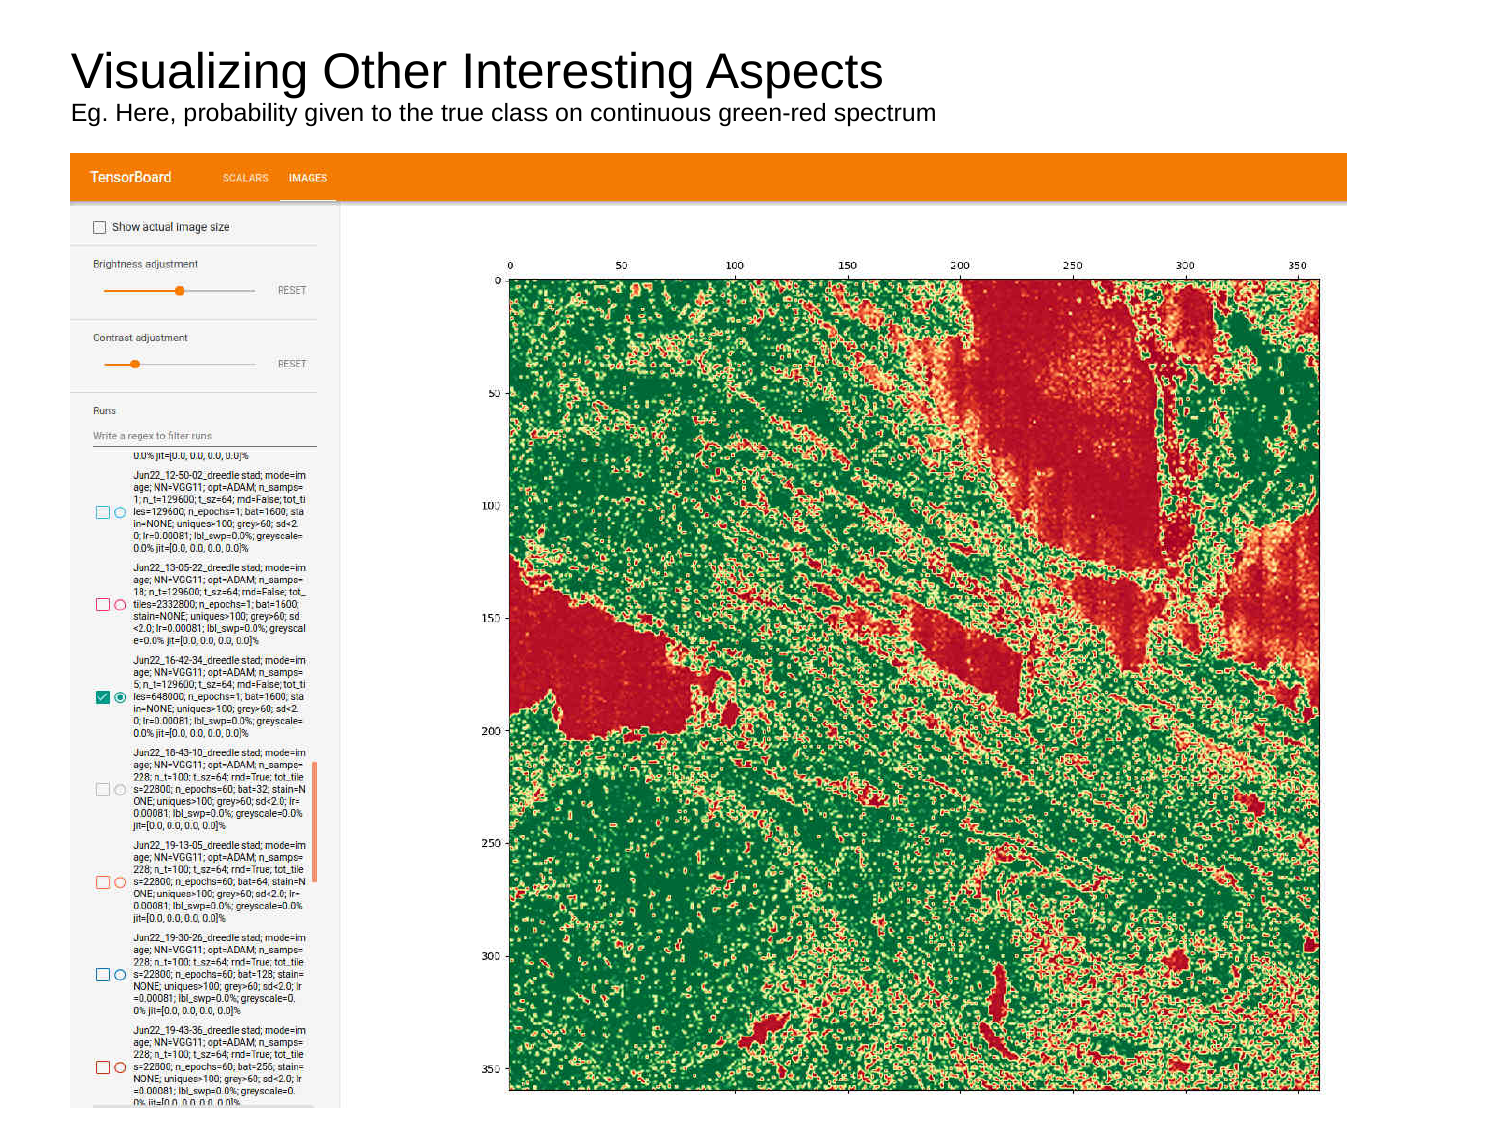

# Visualizing Other Interesting Aspects Eg. Here, probability given to the true class on continuous green-red spectrum